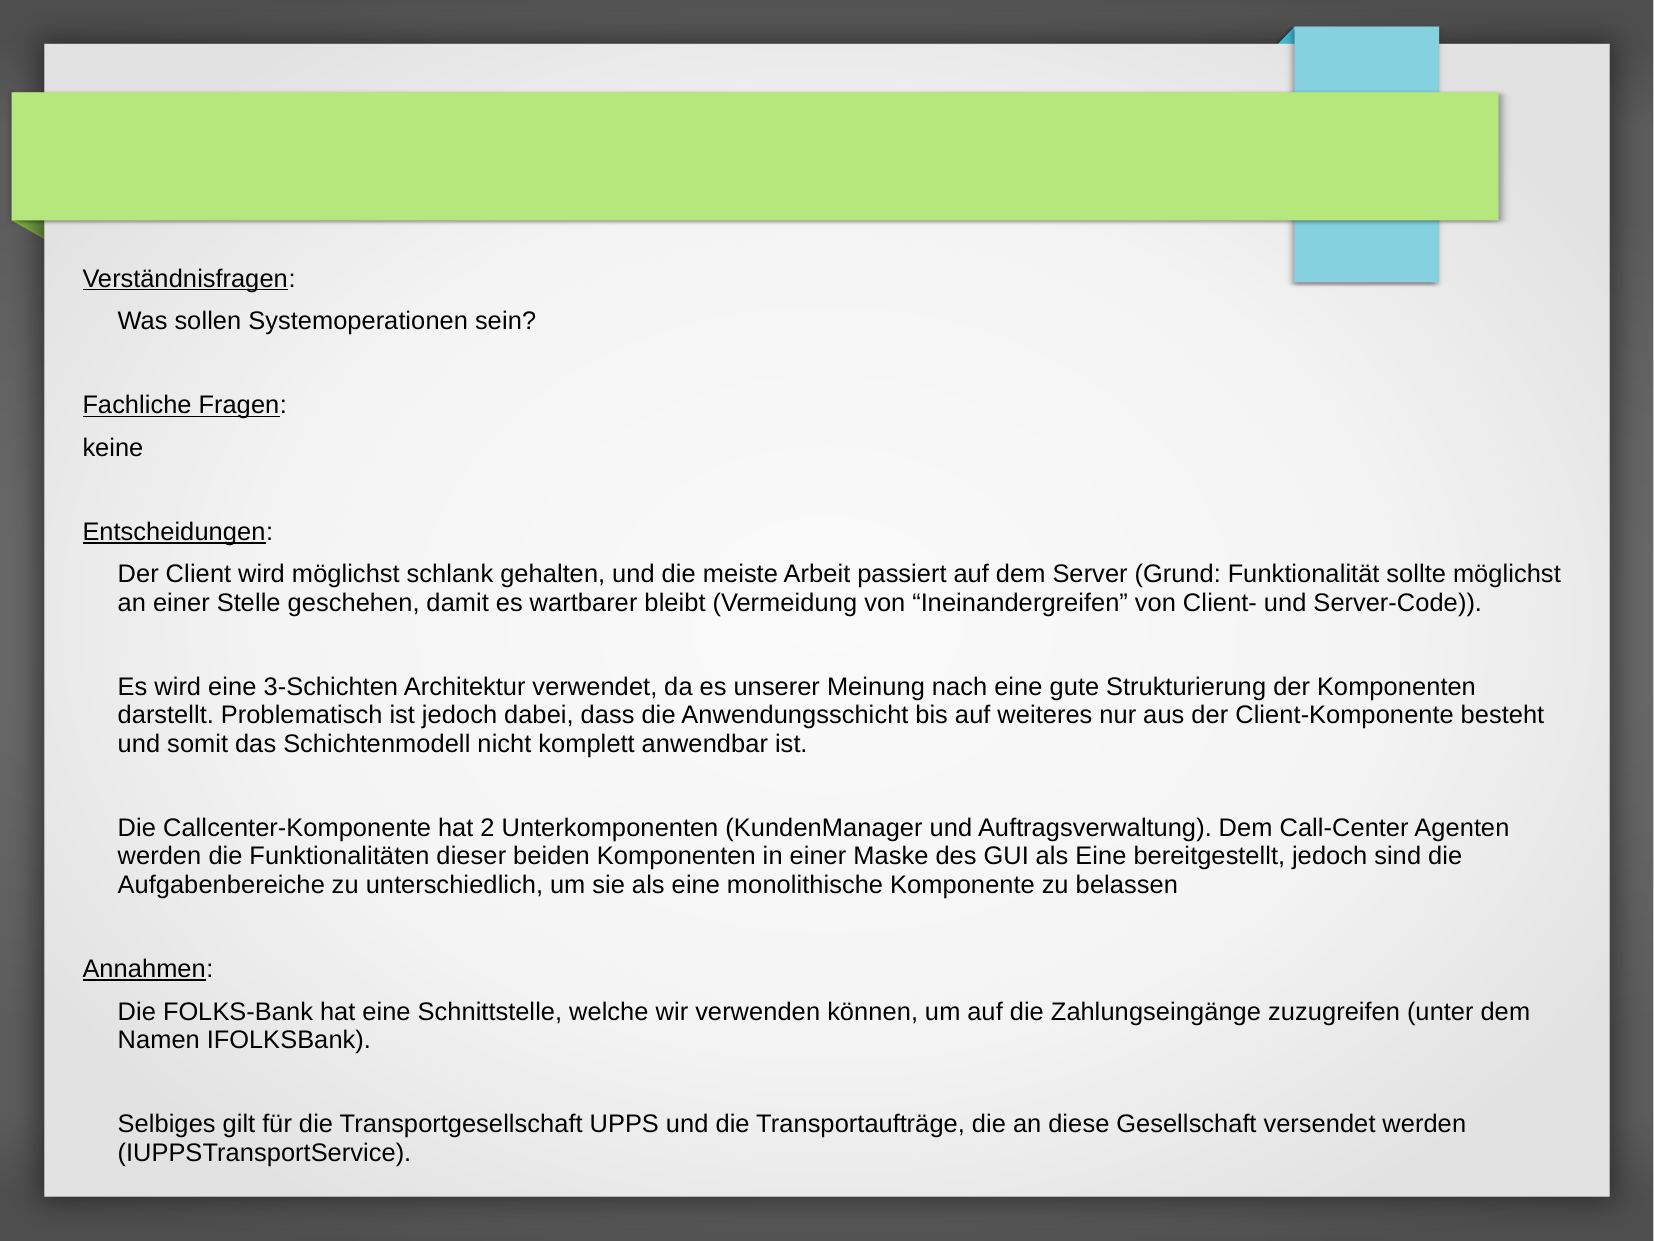

# Verständnisfragen:
Was sollen Systemoperationen sein?
Fachliche Fragen:
keine
Entscheidungen:
Der Client wird möglichst schlank gehalten, und die meiste Arbeit passiert auf dem Server (Grund: Funktionalität sollte möglichst an einer Stelle geschehen, damit es wartbarer bleibt (Vermeidung von “Ineinandergreifen” von Client- und Server-Code)).
Es wird eine 3-Schichten Architektur verwendet, da es unserer Meinung nach eine gute Strukturierung der Komponenten darstellt. Problematisch ist jedoch dabei, dass die Anwendungsschicht bis auf weiteres nur aus der Client-Komponente besteht und somit das Schichtenmodell nicht komplett anwendbar ist.
Die Callcenter-Komponente hat 2 Unterkomponenten (KundenManager und Auftragsverwaltung). Dem Call-Center Agenten werden die Funktionalitäten dieser beiden Komponenten in einer Maske des GUI als Eine bereitgestellt, jedoch sind die Aufgabenbereiche zu unterschiedlich, um sie als eine monolithische Komponente zu belassen
Annahmen:
Die FOLKS-Bank hat eine Schnittstelle, welche wir verwenden können, um auf die Zahlungseingänge zuzugreifen (unter dem Namen IFOLKSBank).
Selbiges gilt für die Transportgesellschaft UPPS und die Transportaufträge, die an diese Gesellschaft versendet werden (IUPPSTransportService).